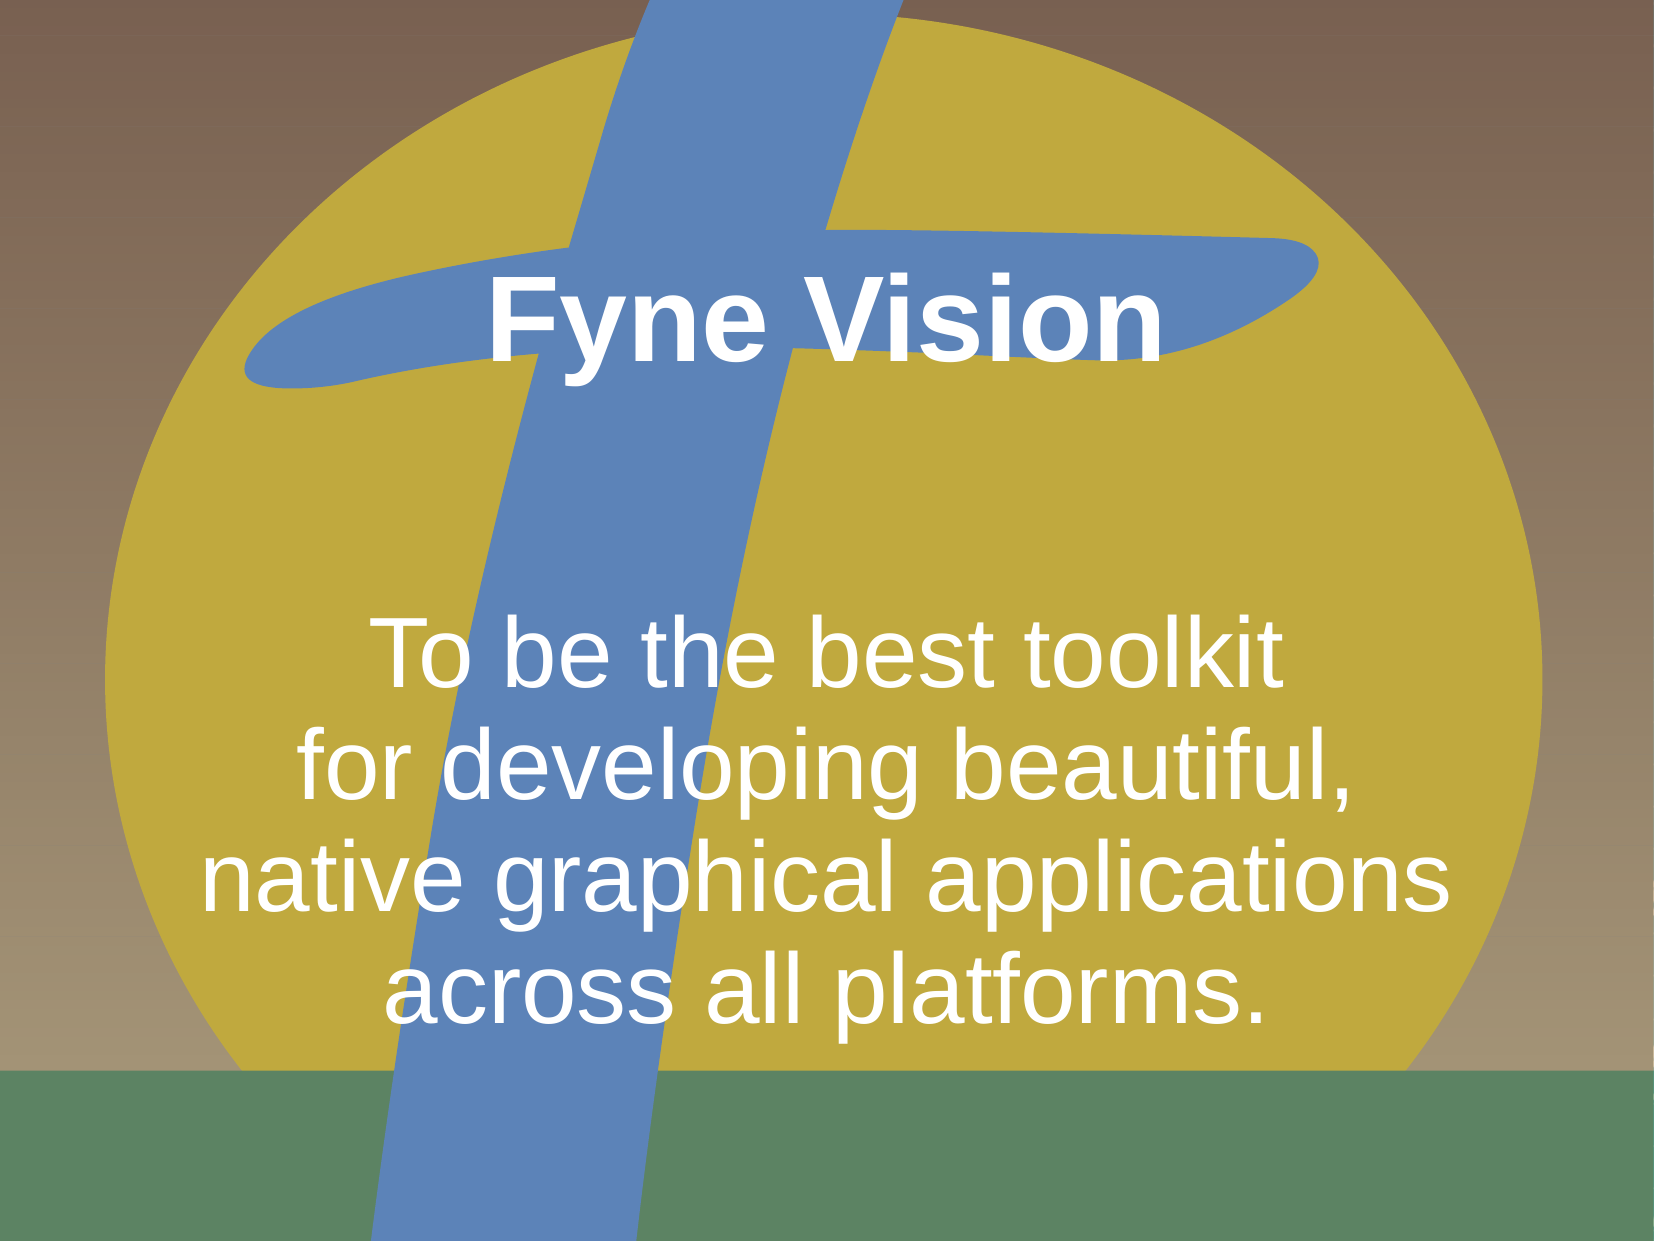

# Fyne Vision
To be the best toolkit
for developing beautiful,
native graphical applications
across all platforms.